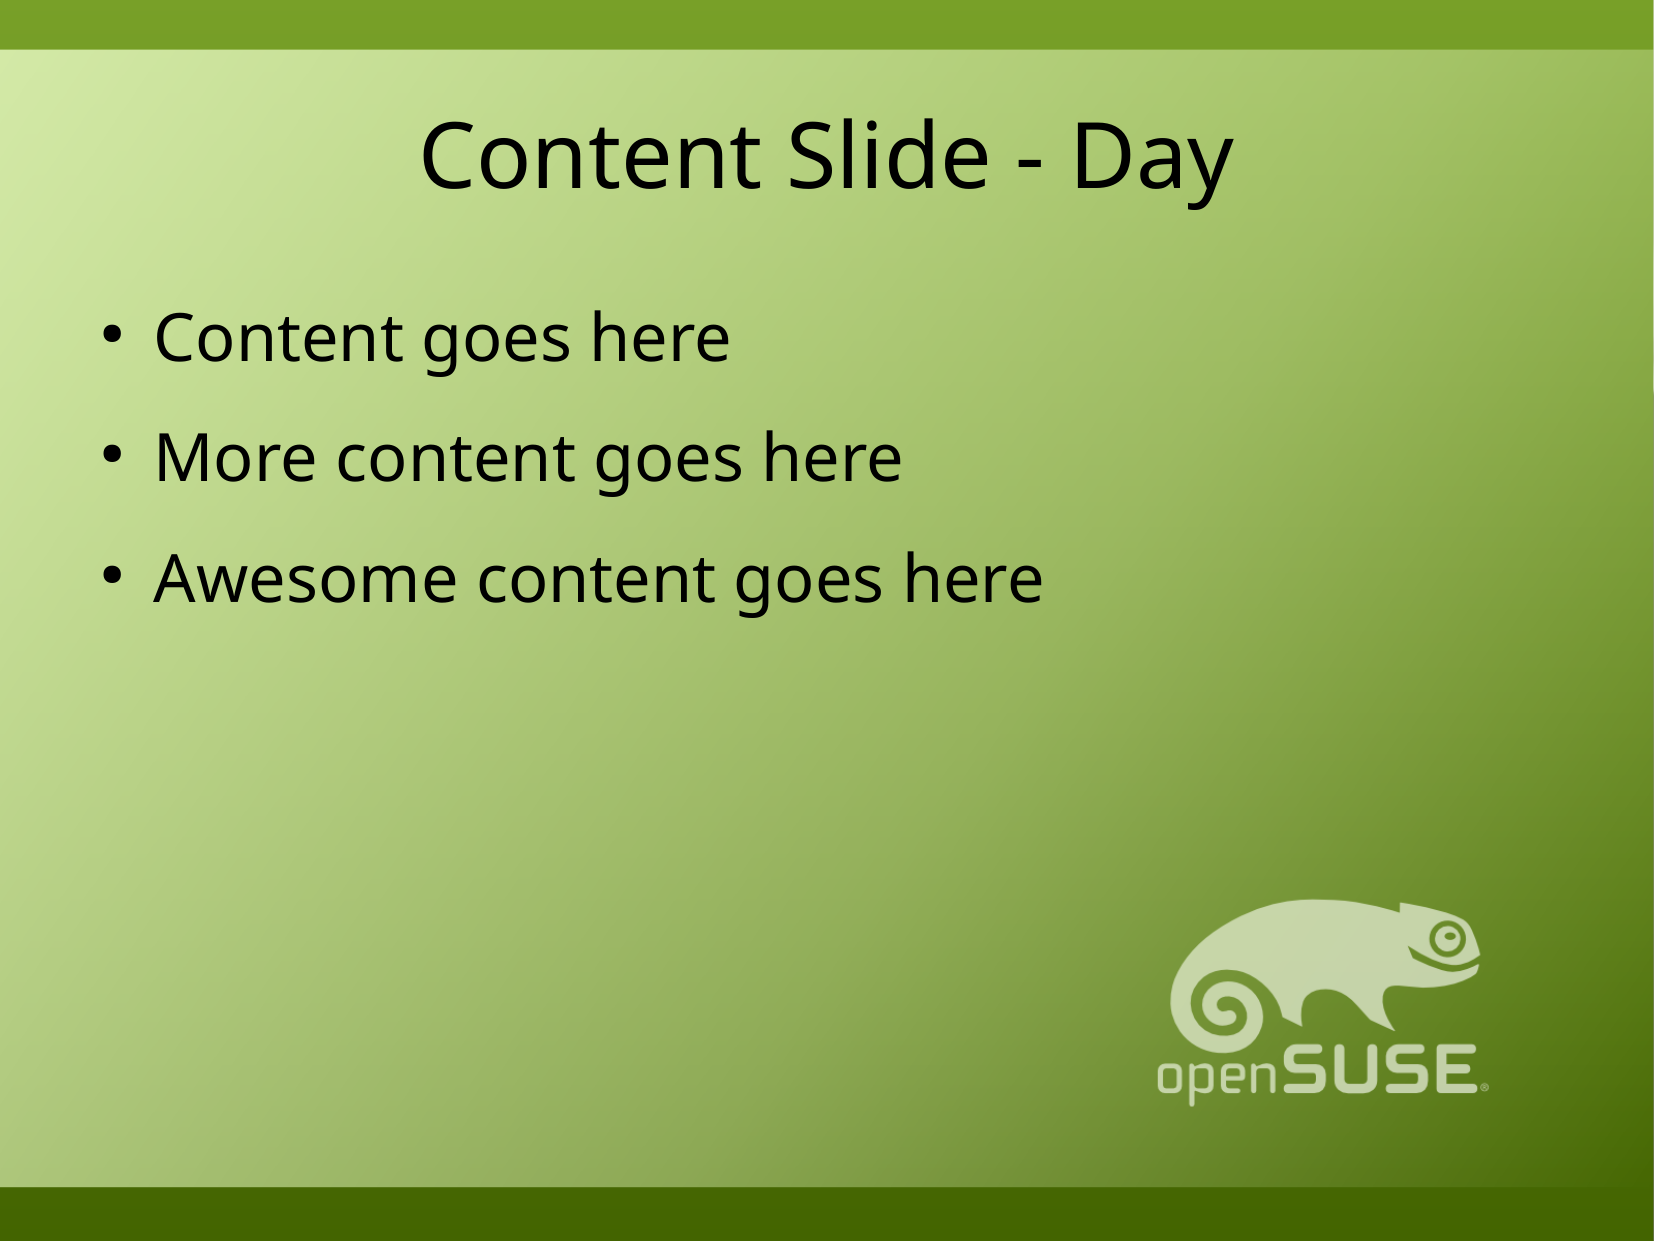

# Content Slide - Day
Content goes here
More content goes here
Awesome content goes here